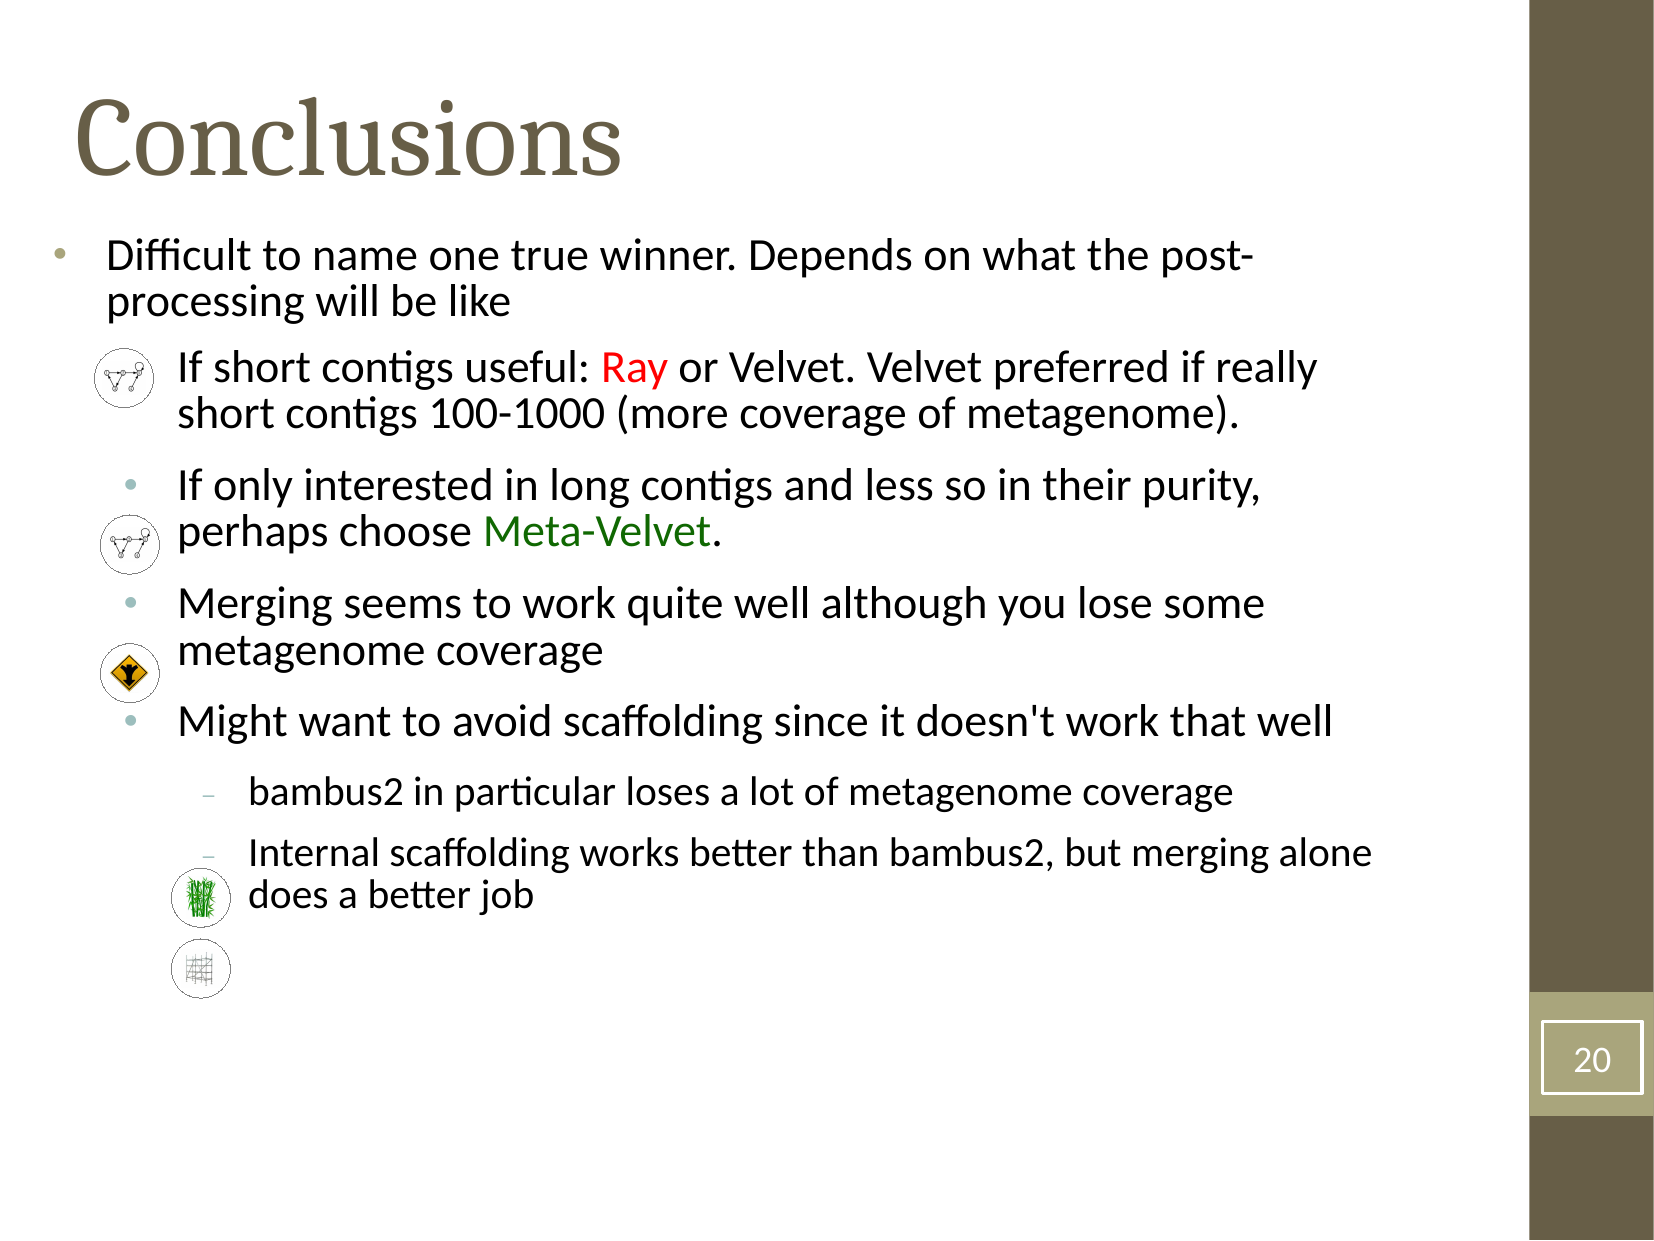

# Conclusions
Difficult to name one true winner. Depends on what the post-processing will be like
If short contigs useful: Ray or Velvet. Velvet preferred if really short contigs 100-1000 (more coverage of metagenome).
If only interested in long contigs and less so in their purity, perhaps choose Meta-Velvet.
Merging seems to work quite well although you lose some metagenome coverage
Might want to avoid scaffolding since it doesn't work that well
bambus2 in particular loses a lot of metagenome coverage
Internal scaffolding works better than bambus2, but merging alone does a better job
20